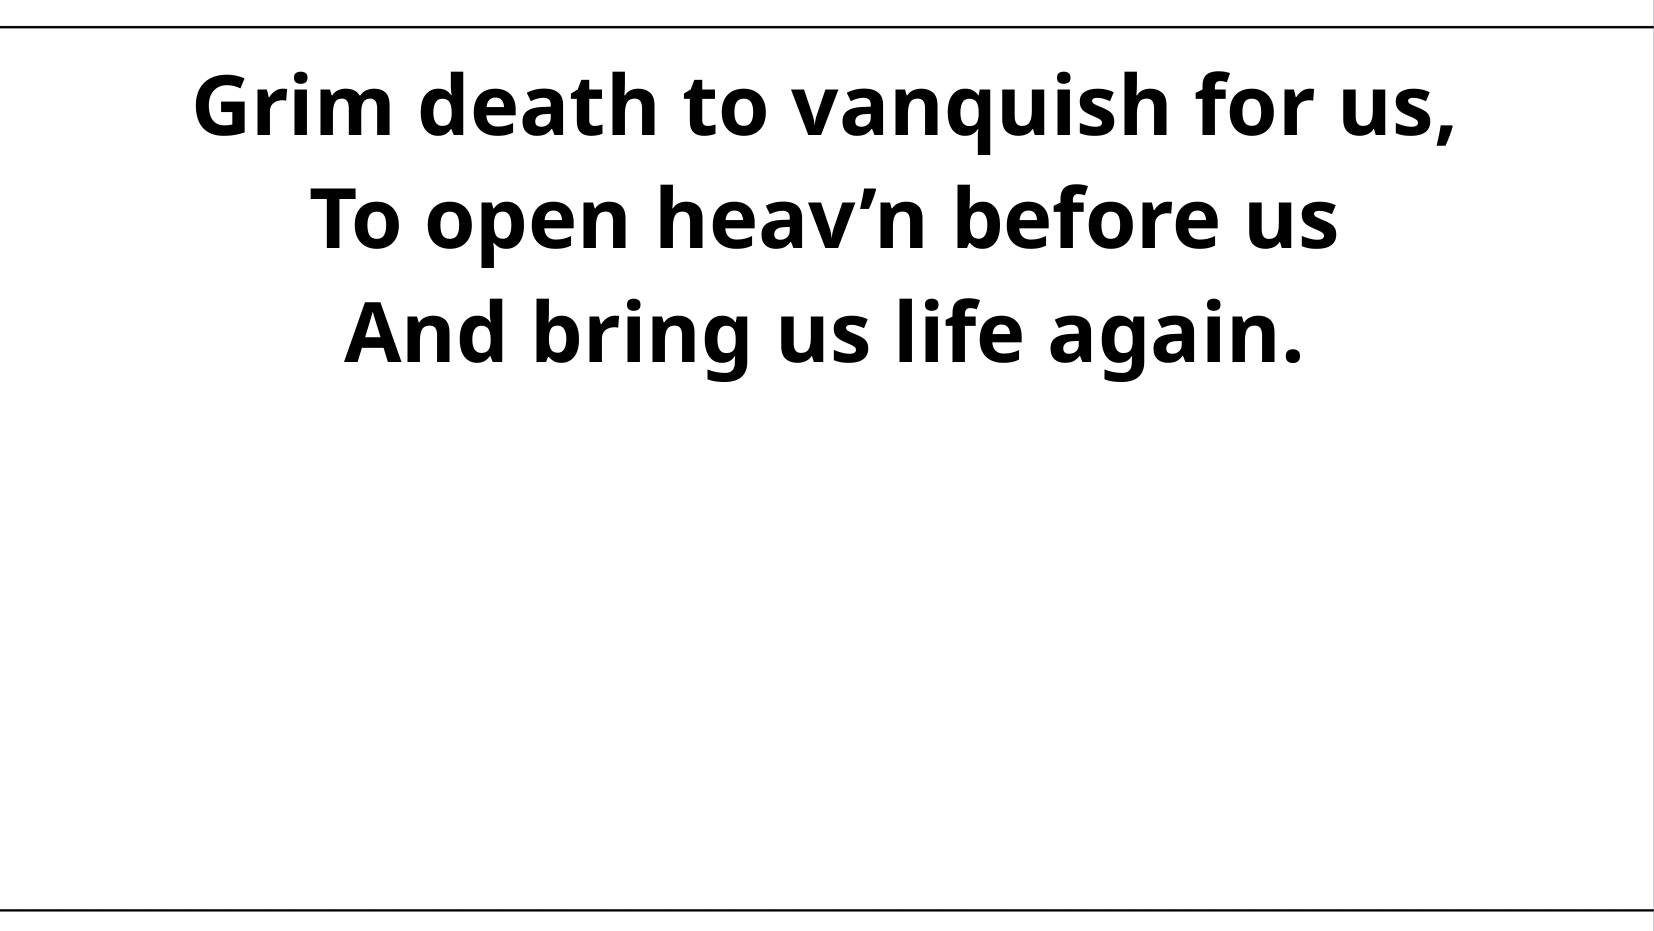

Grim death to vanquish for us,
To open heav’n before us
And bring us life again.